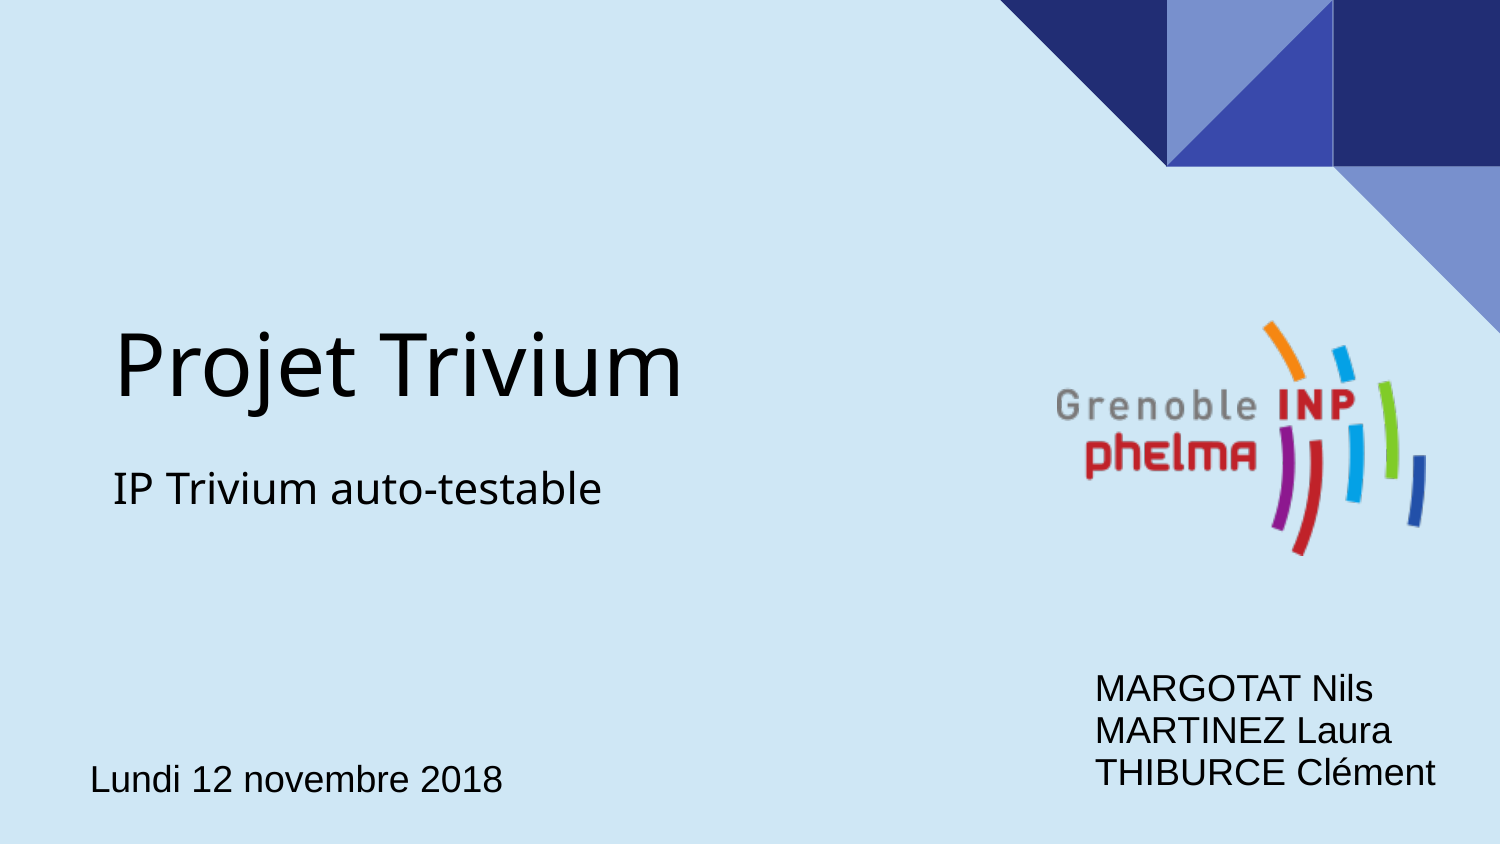

# Projet Trivium
IP Trivium auto-testable
MARGOTAT Nils
MARTINEZ Laura
THIBURCE Clément
Lundi 12 novembre 2018